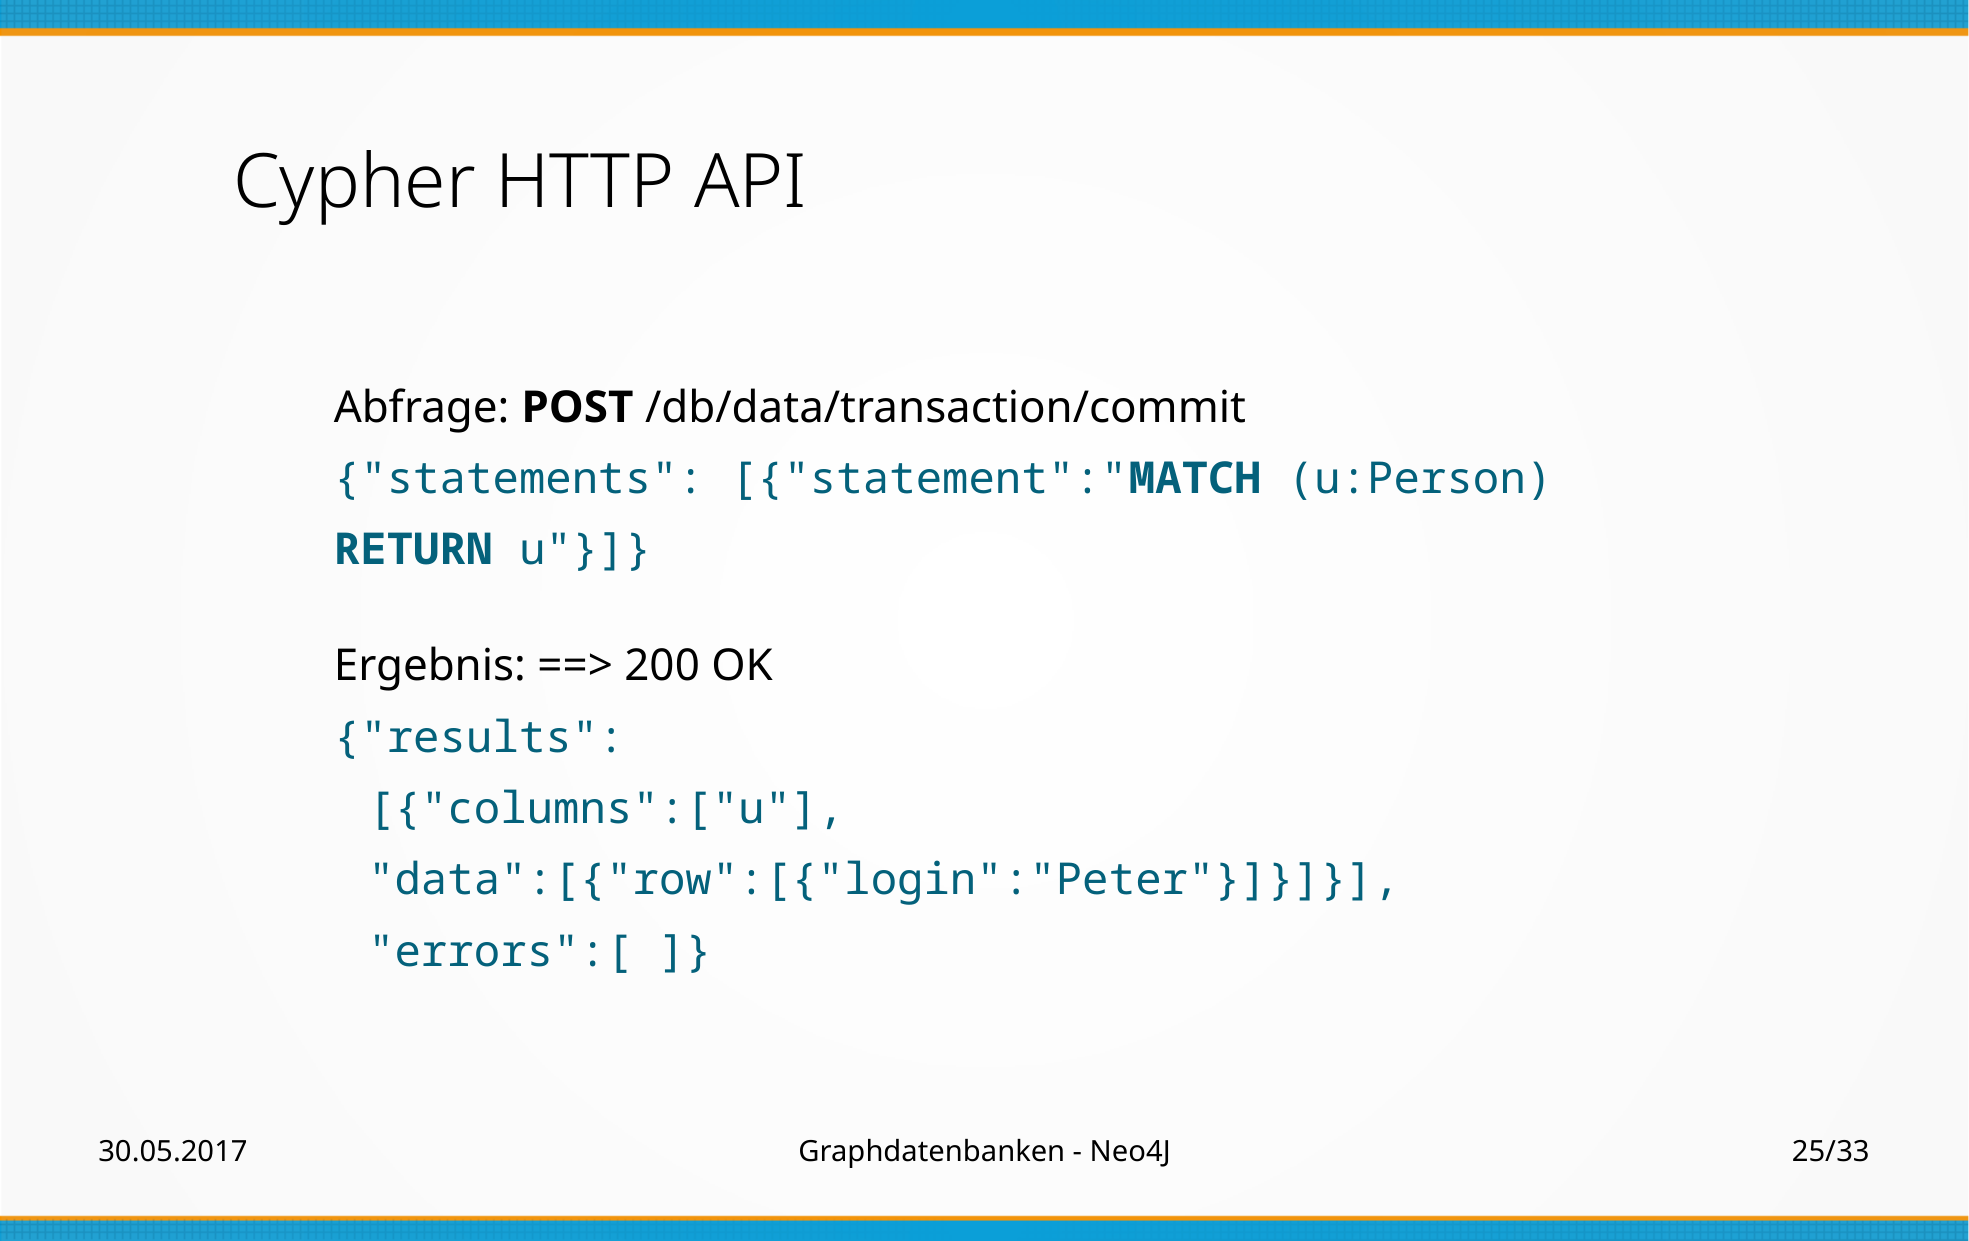

# Cypher HTTP API
Abfrage: POST /db/data/transaction/commit
{"statements": [{"statement":"MATCH (u:Person)
RETURN u"}]}
Ergebnis: ==> 200 OK
{"results":
[{"columns":["u"],
"data":[{"row":[{"login":"Peter"}]}]}],
"errors":[ ]}
30.05.2017
Graphdatenbanken - Neo4J
25